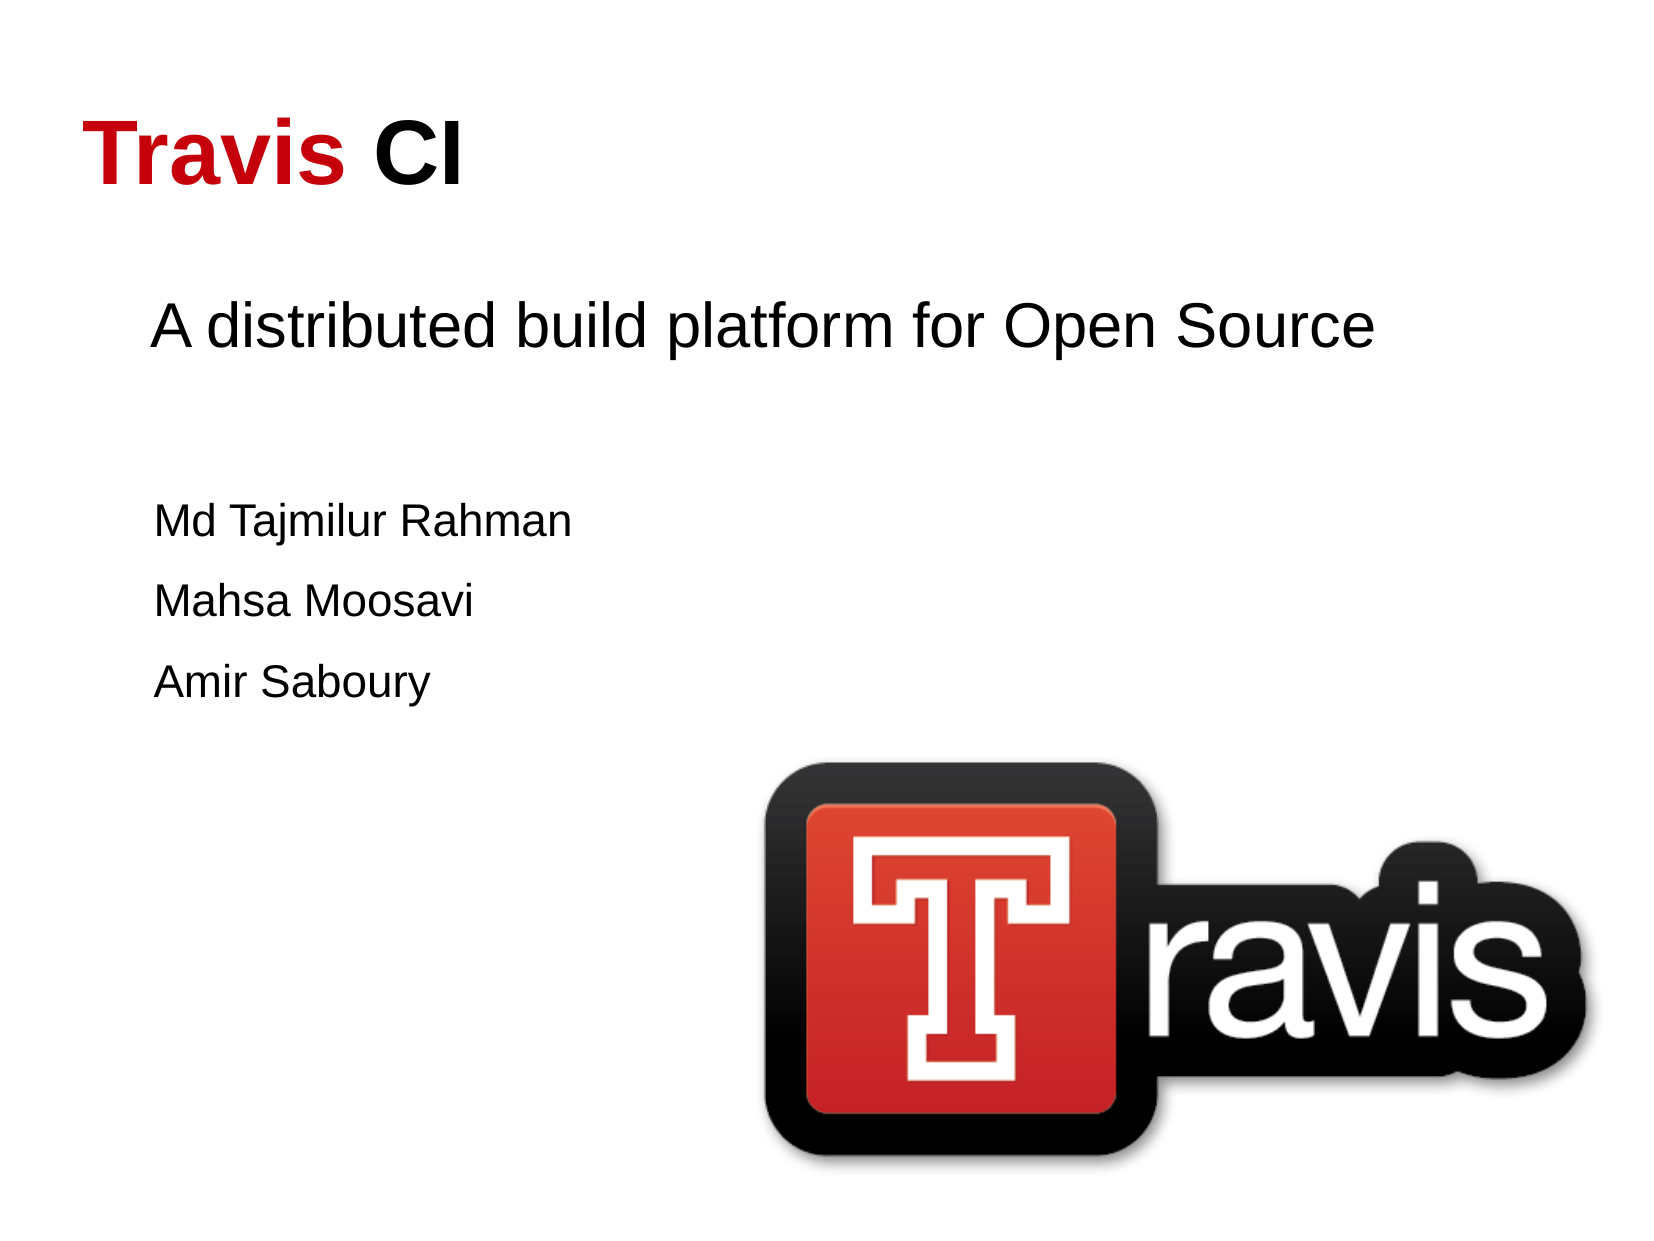

# Travis CI
A distributed build platform for Open Source
Md Tajmilur Rahman
Mahsa Moosavi
Amir Saboury